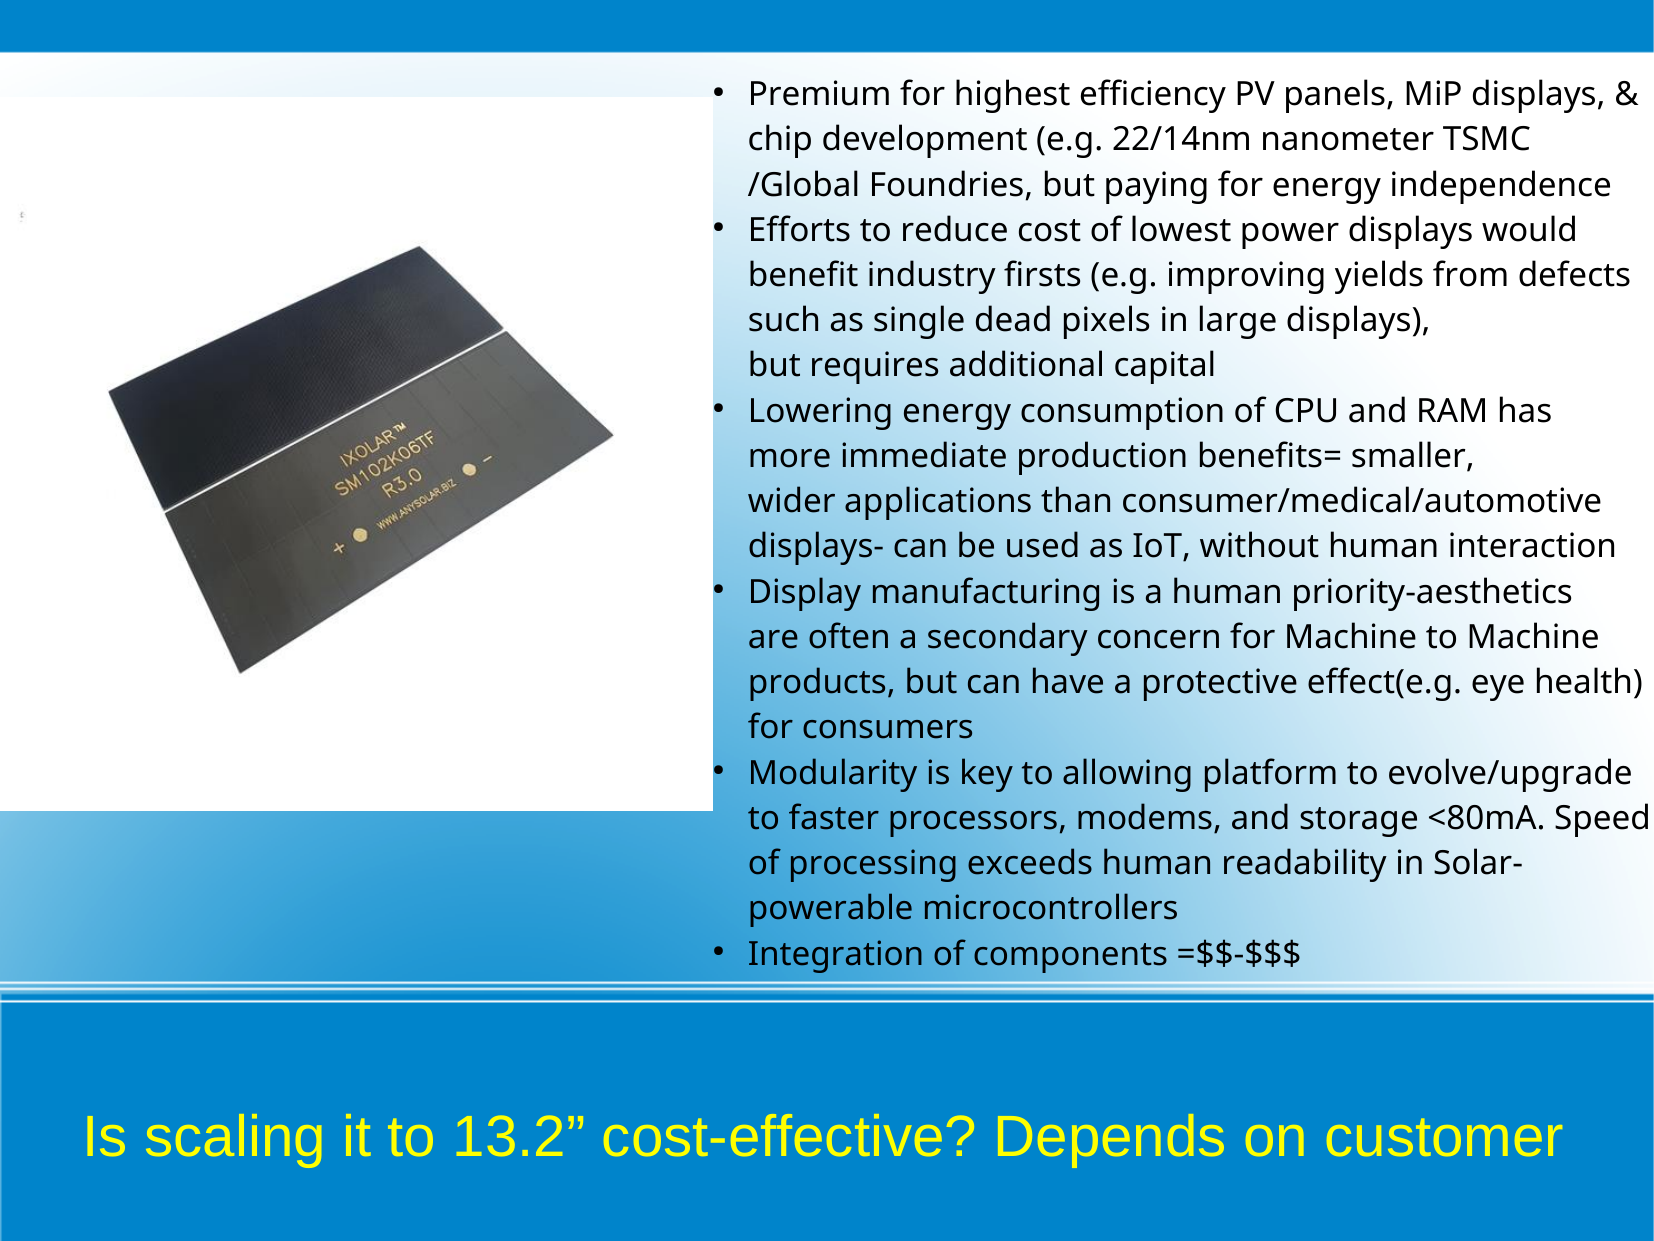

Premium for highest efficiency PV panels, MiP displays, &
 chip development (e.g. 22/14nm nanometer TSMC
 /Global Foundries, but paying for energy independence
Efforts to reduce cost of lowest power displays would
benefit industry firsts (e.g. improving yields from defects
such as single dead pixels in large displays),
but requires additional capital
Lowering energy consumption of CPU and RAM has
more immediate production benefits= smaller,
wider applications than consumer/medical/automotive
displays- can be used as IoT, without human interaction
Display manufacturing is a human priority-aesthetics
are often a secondary concern for Machine to Machine
products, but can have a protective effect(e.g. eye health)
for consumers
Modularity is key to allowing platform to evolve/upgrade
to faster processors, modems, and storage <80mA. Speed
of processing exceeds human readability in Solar-
powerable microcontrollers
Integration of components =$$-$$$
# Is scaling it to 13.2” cost-effective? Depends on customer